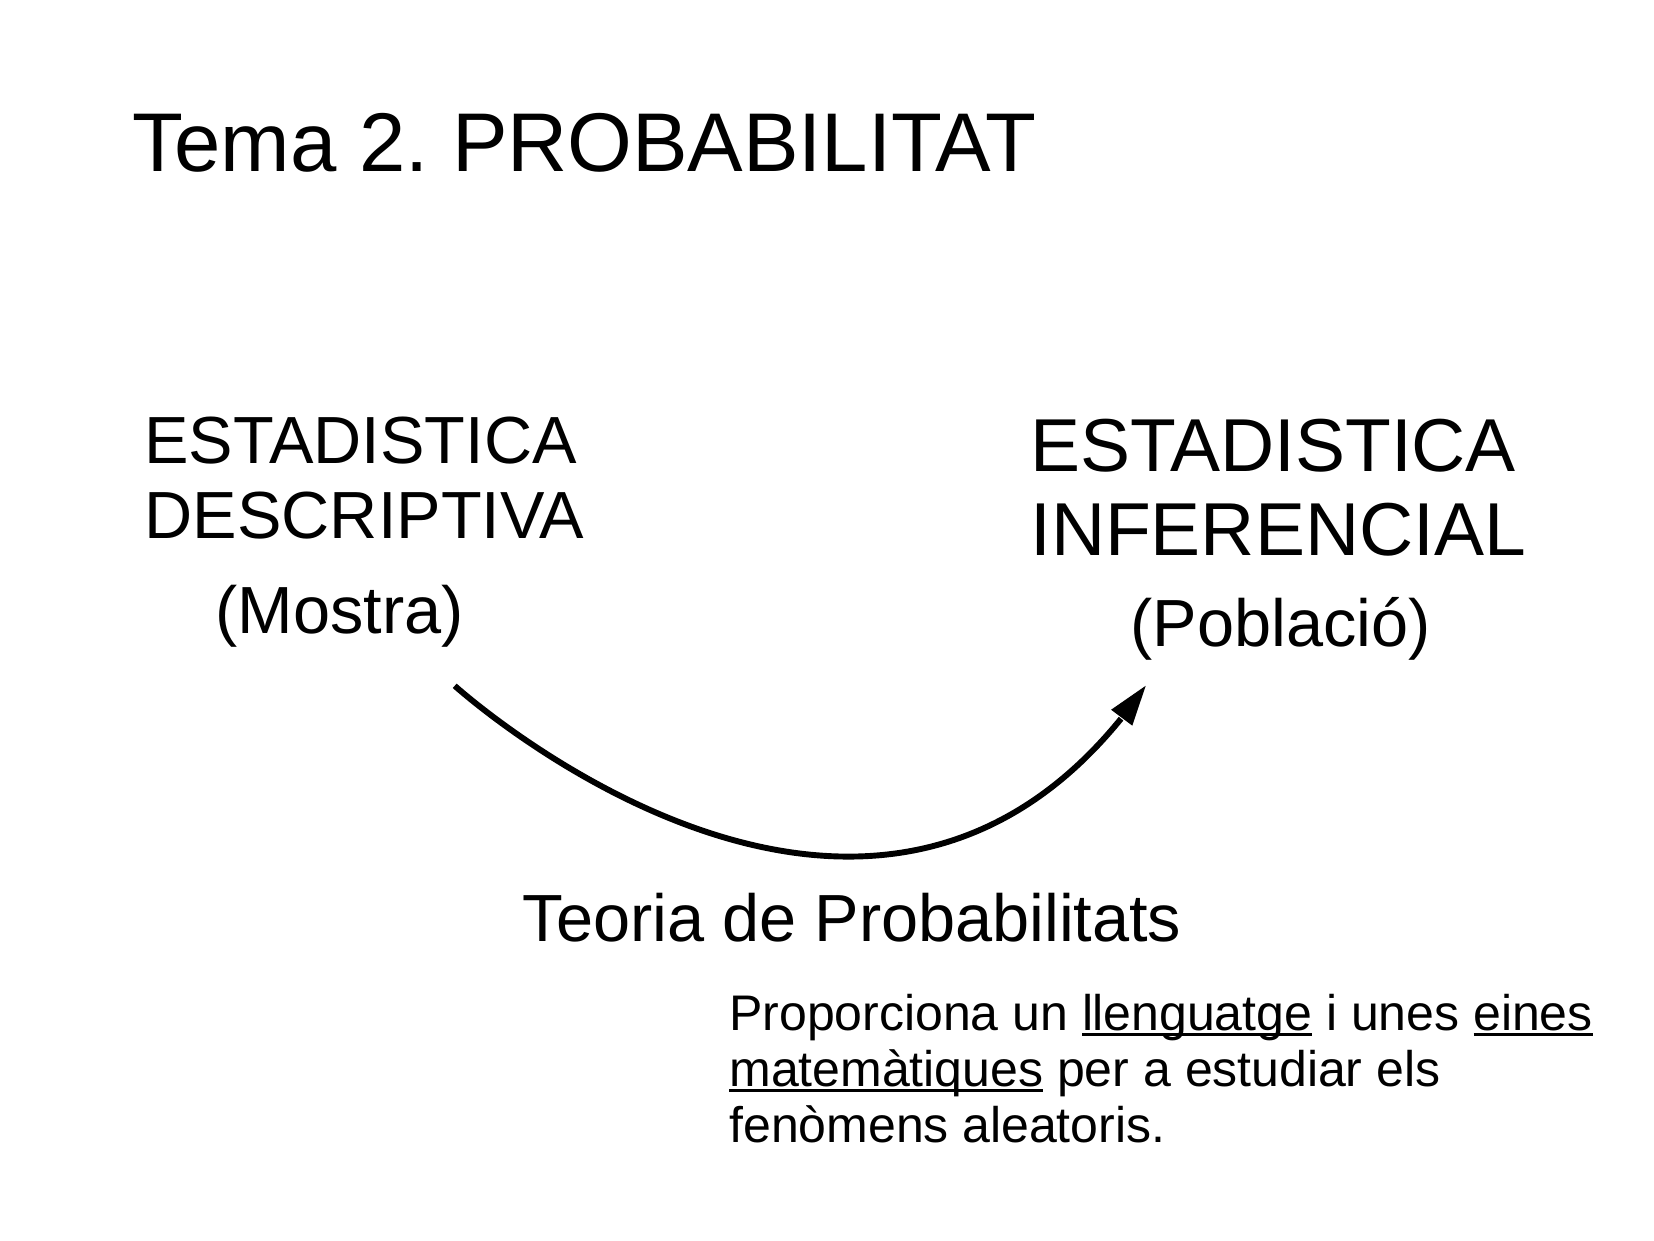

Tema 2. PROBABILITAT
ESTADISTICA DESCRIPTIVA
ESTADISTICA INFERENCIAL
(Mostra)
(Població)
Teoria de Probabilitats
Proporciona un llenguatge i unes eines matemàtiques per a estudiar els fenòmens aleatoris.